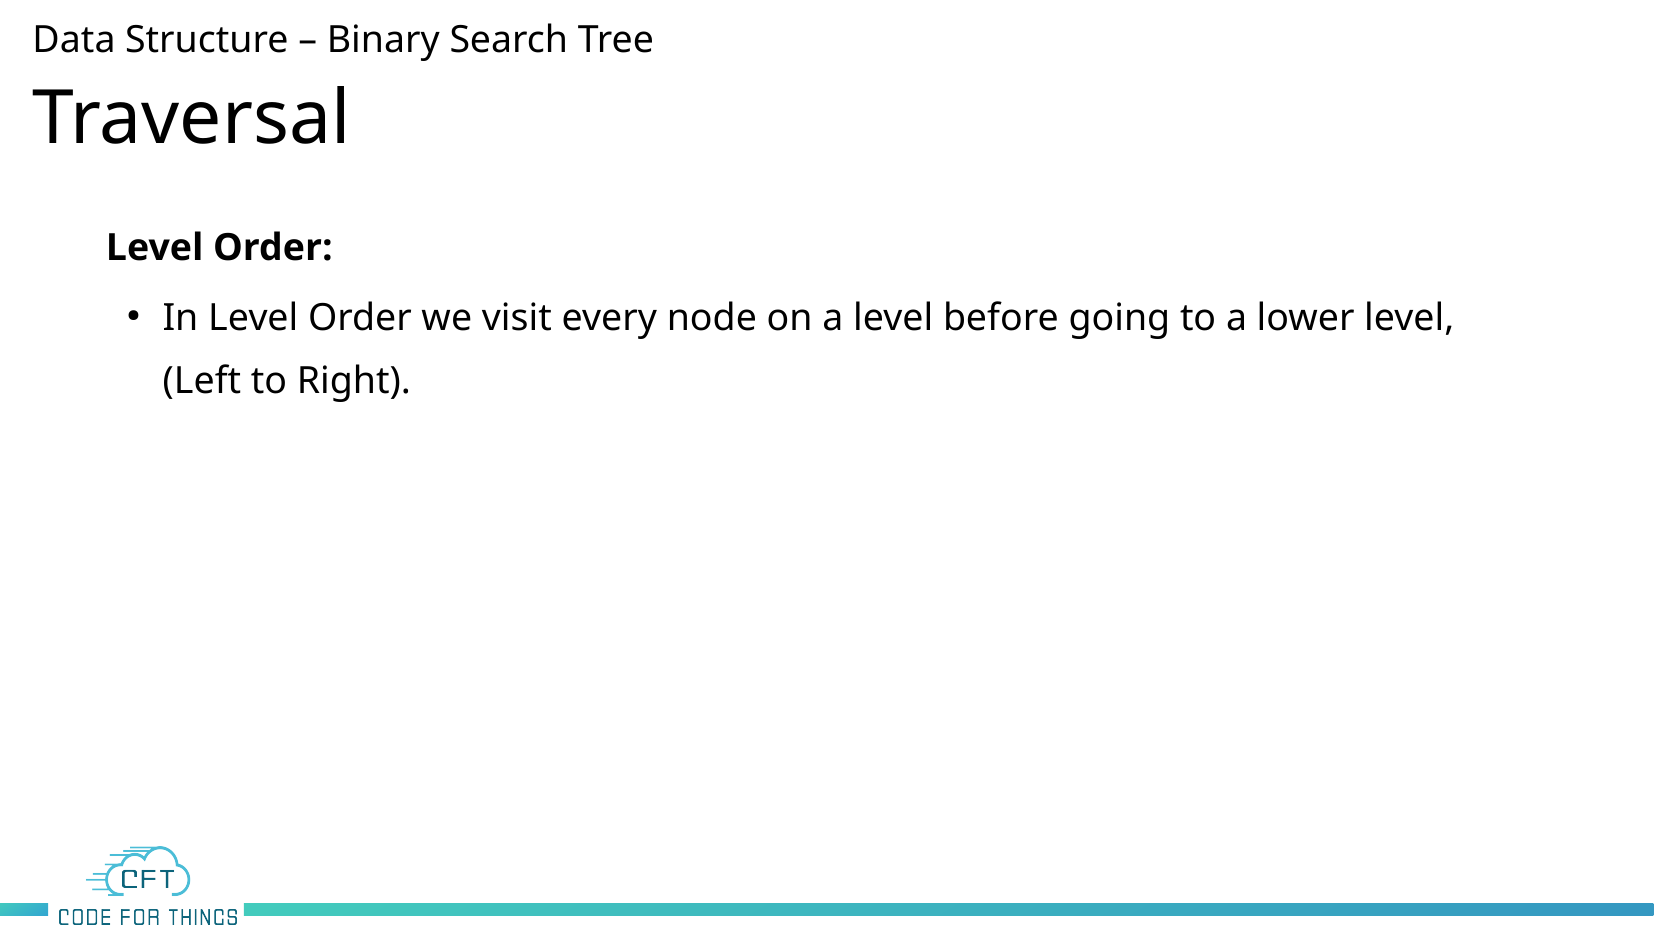

# Data Structure – Binary Search Tree Traversal
Level Order:
In Level Order we visit every node on a level before going to a lower level,
(Left to Right).